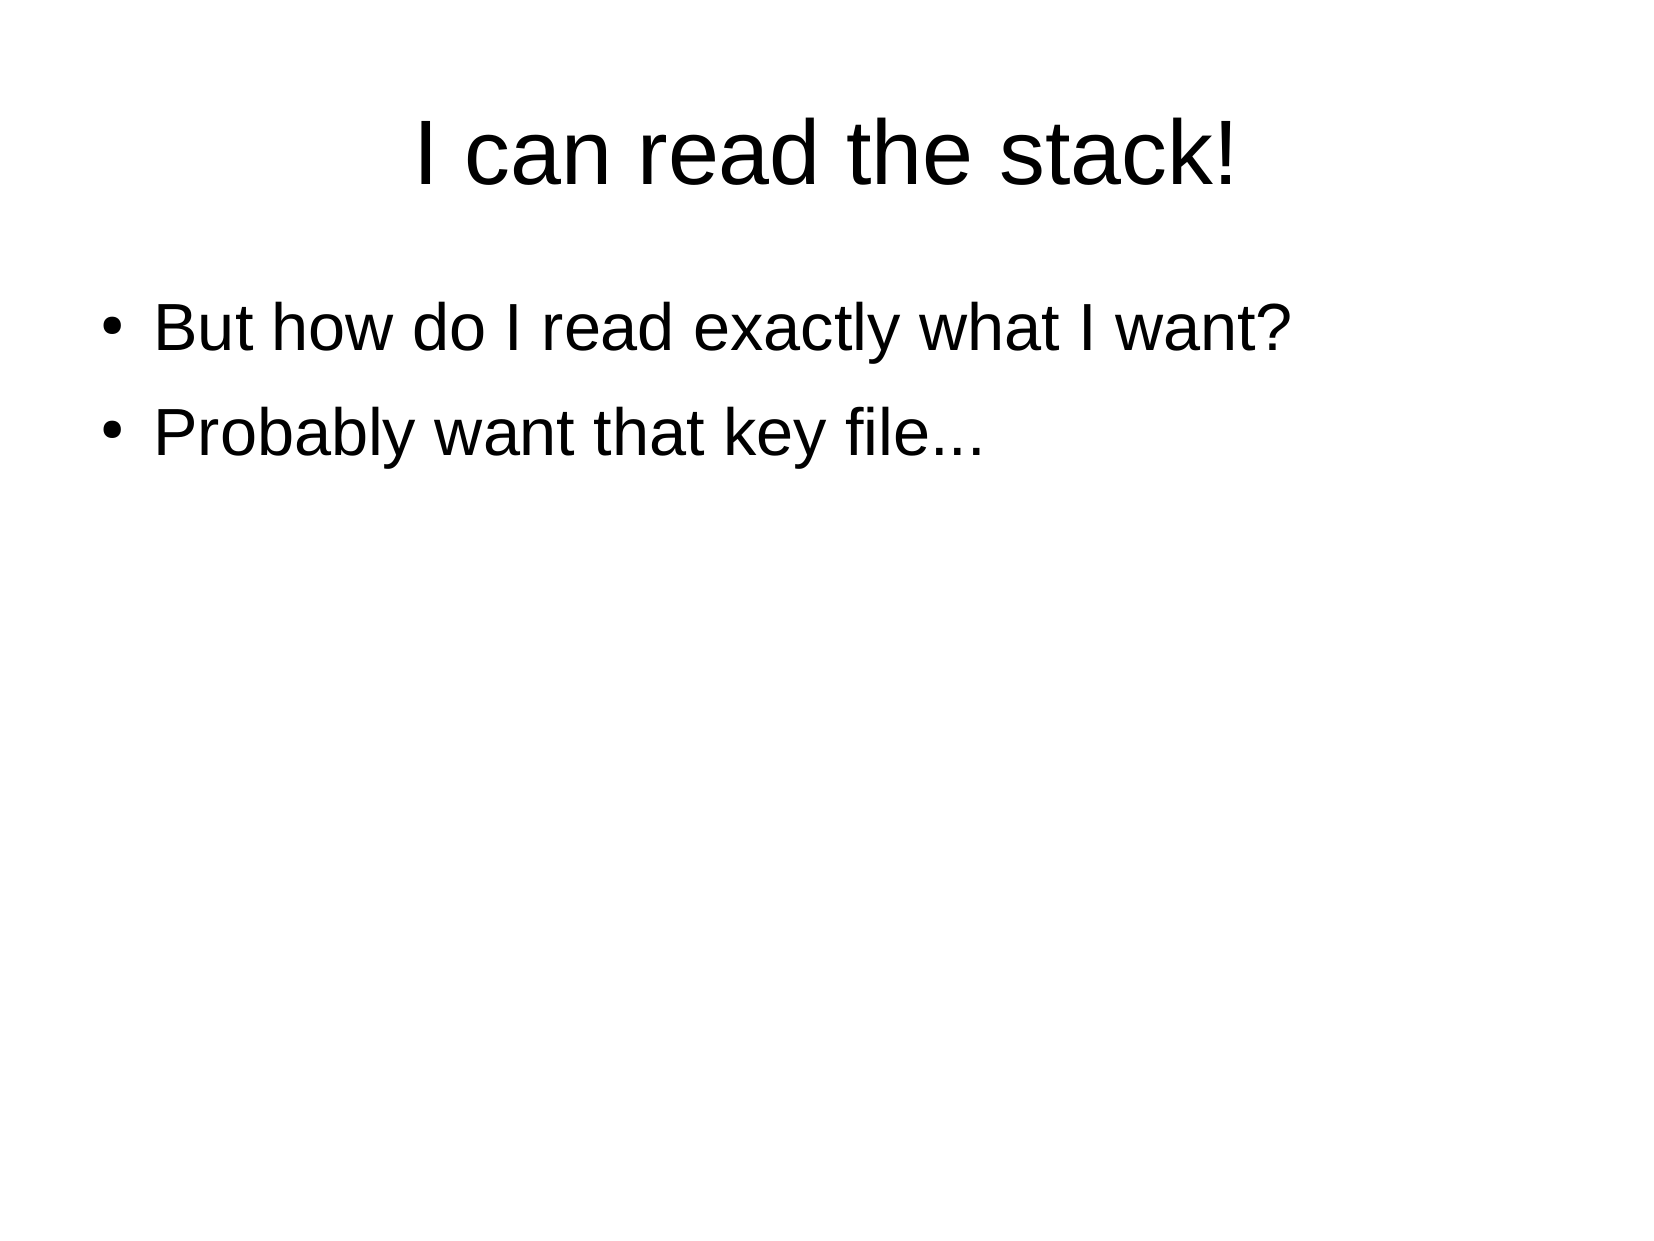

# I can read the stack!
But how do I read exactly what I want?
Probably want that key file...